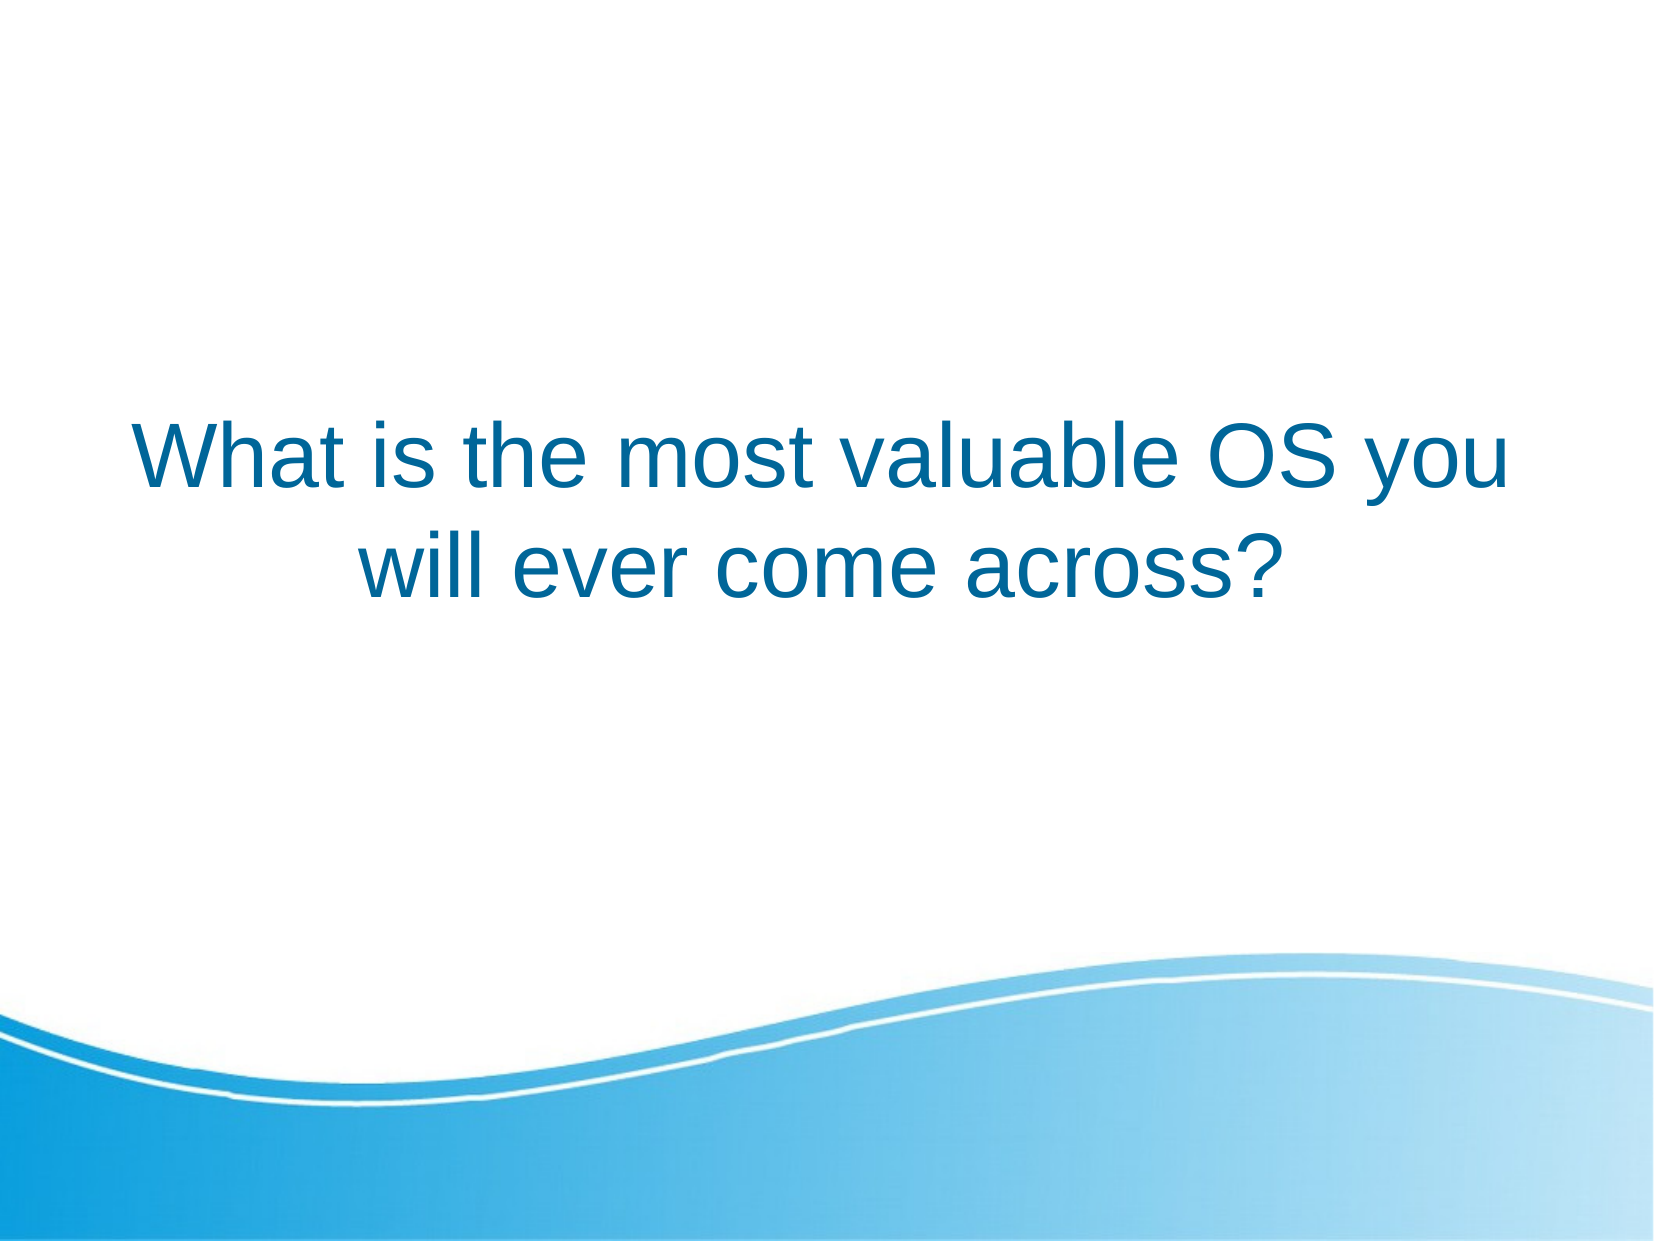

# What is the most valuable OS you will ever come across?